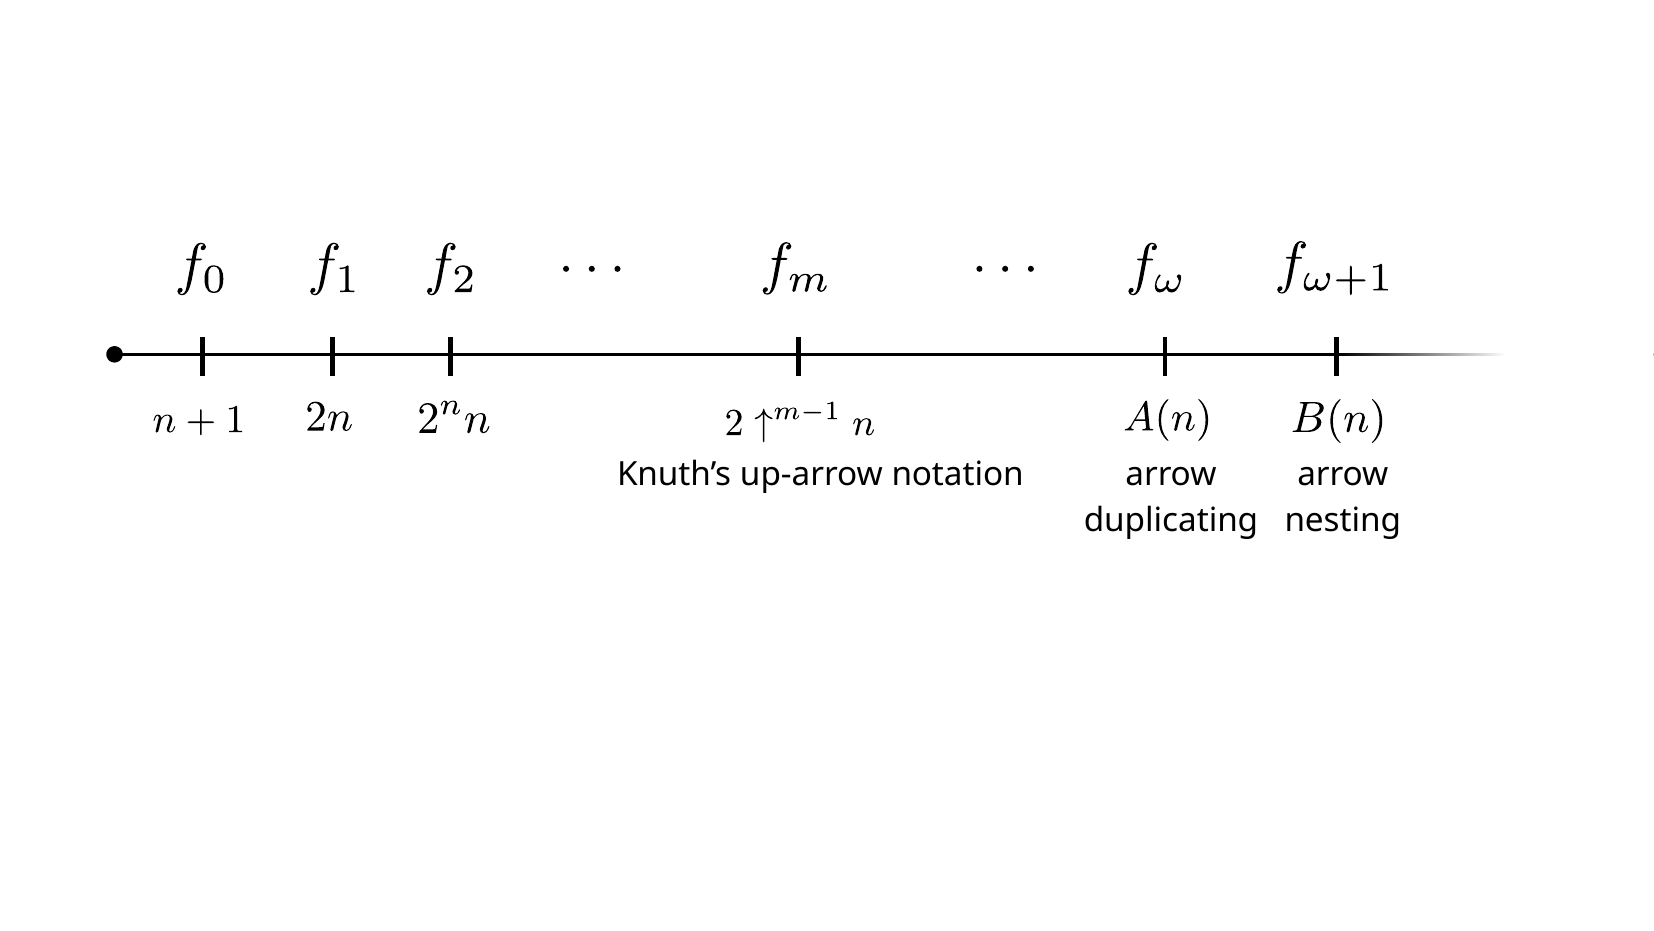

Knuth’s up-arrow notation
arrow
duplicating
arrow
nesting